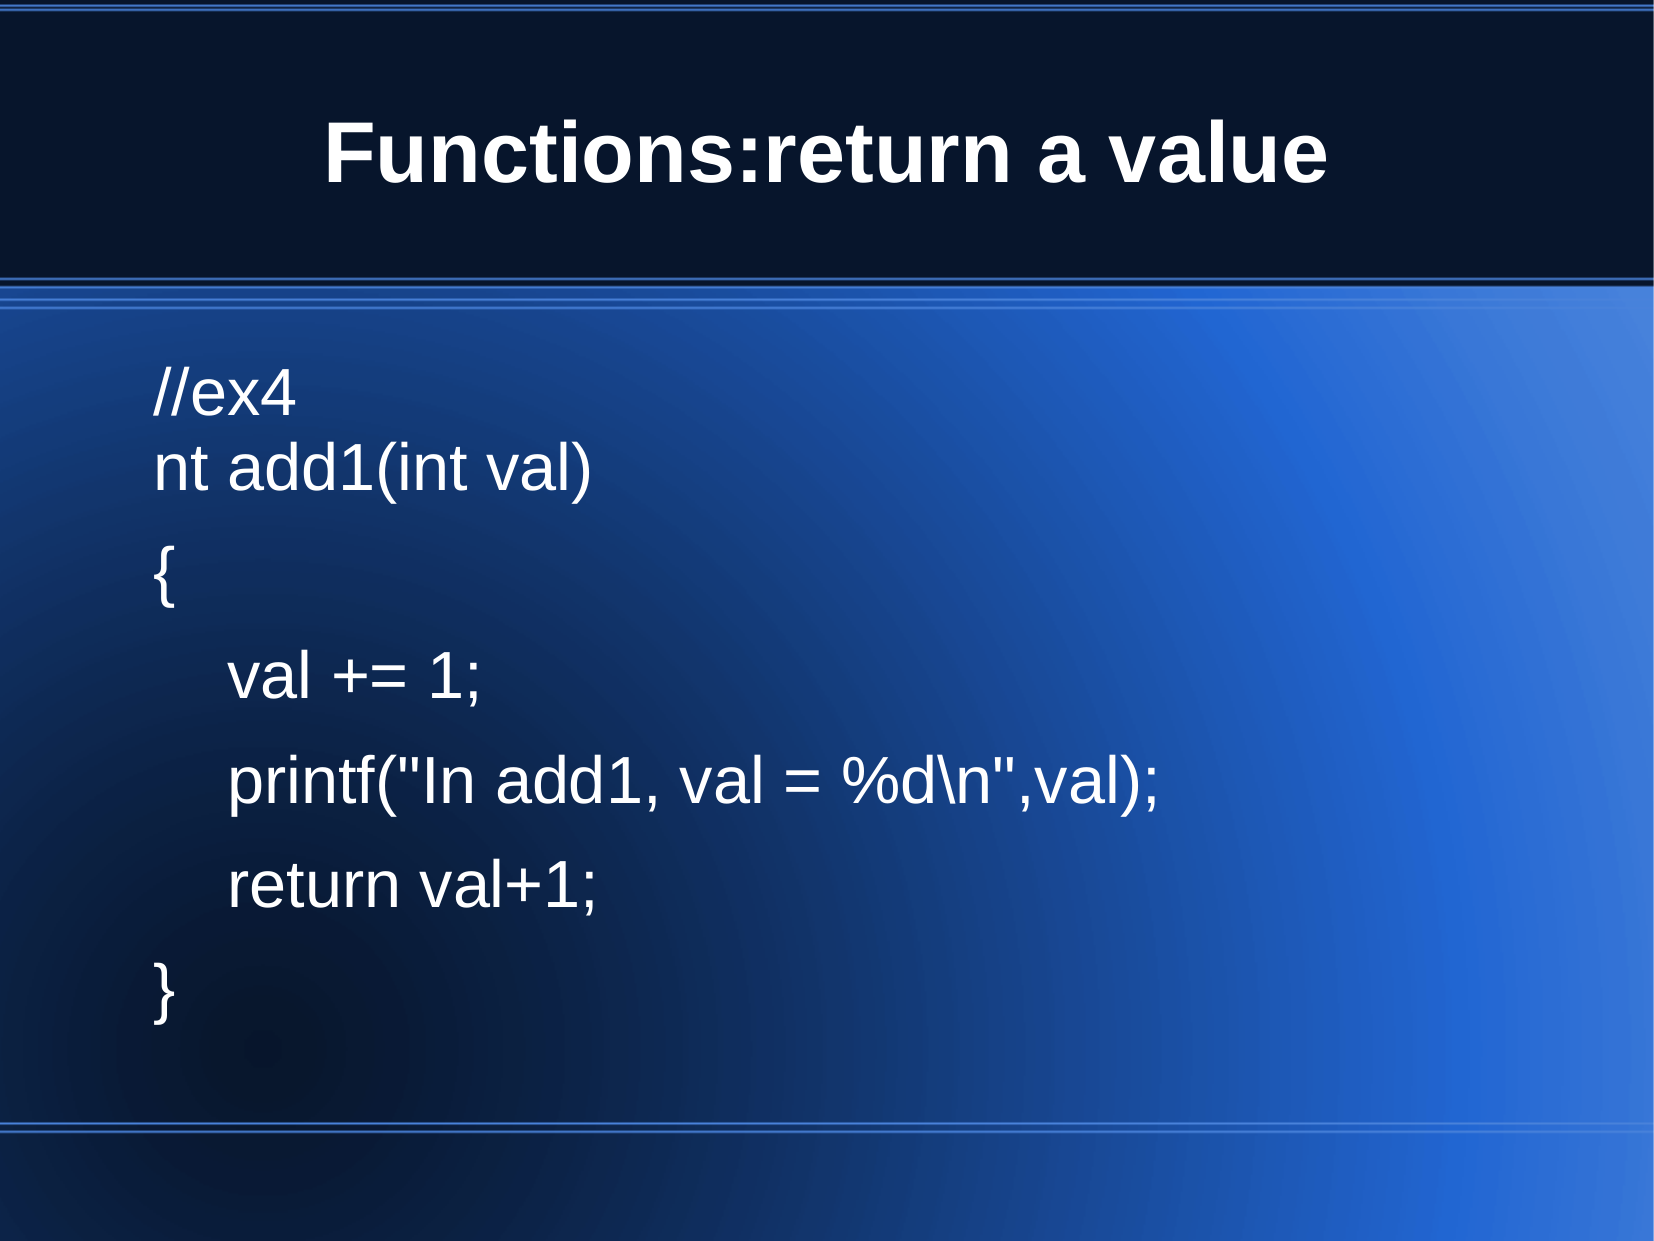

# Functions:return a value
//ex4
nt add1(int val)
{
 val += 1;
 printf("In add1, val = %d\n",val);
 return val+1;
}